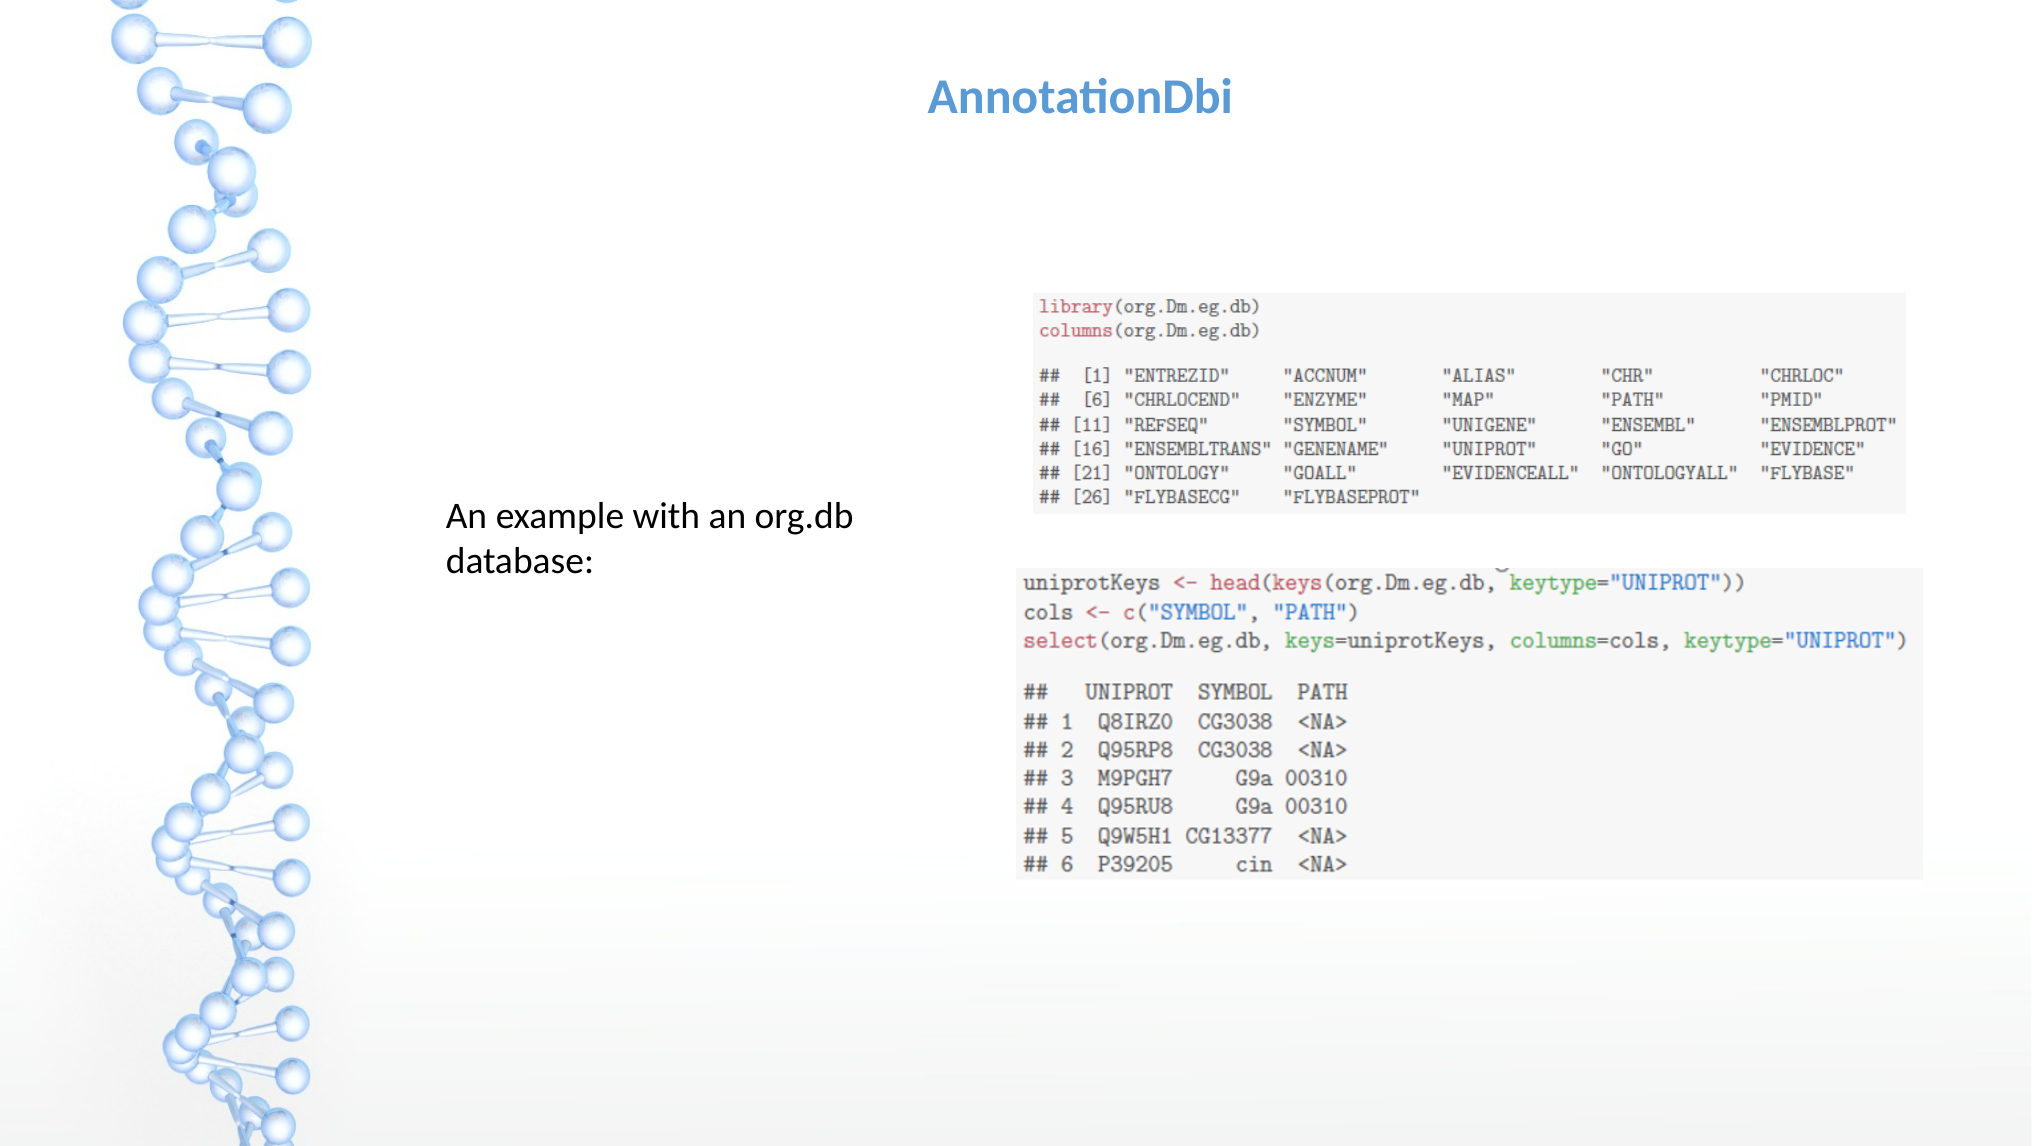

AnnotationDbi
An example with an org.db database: